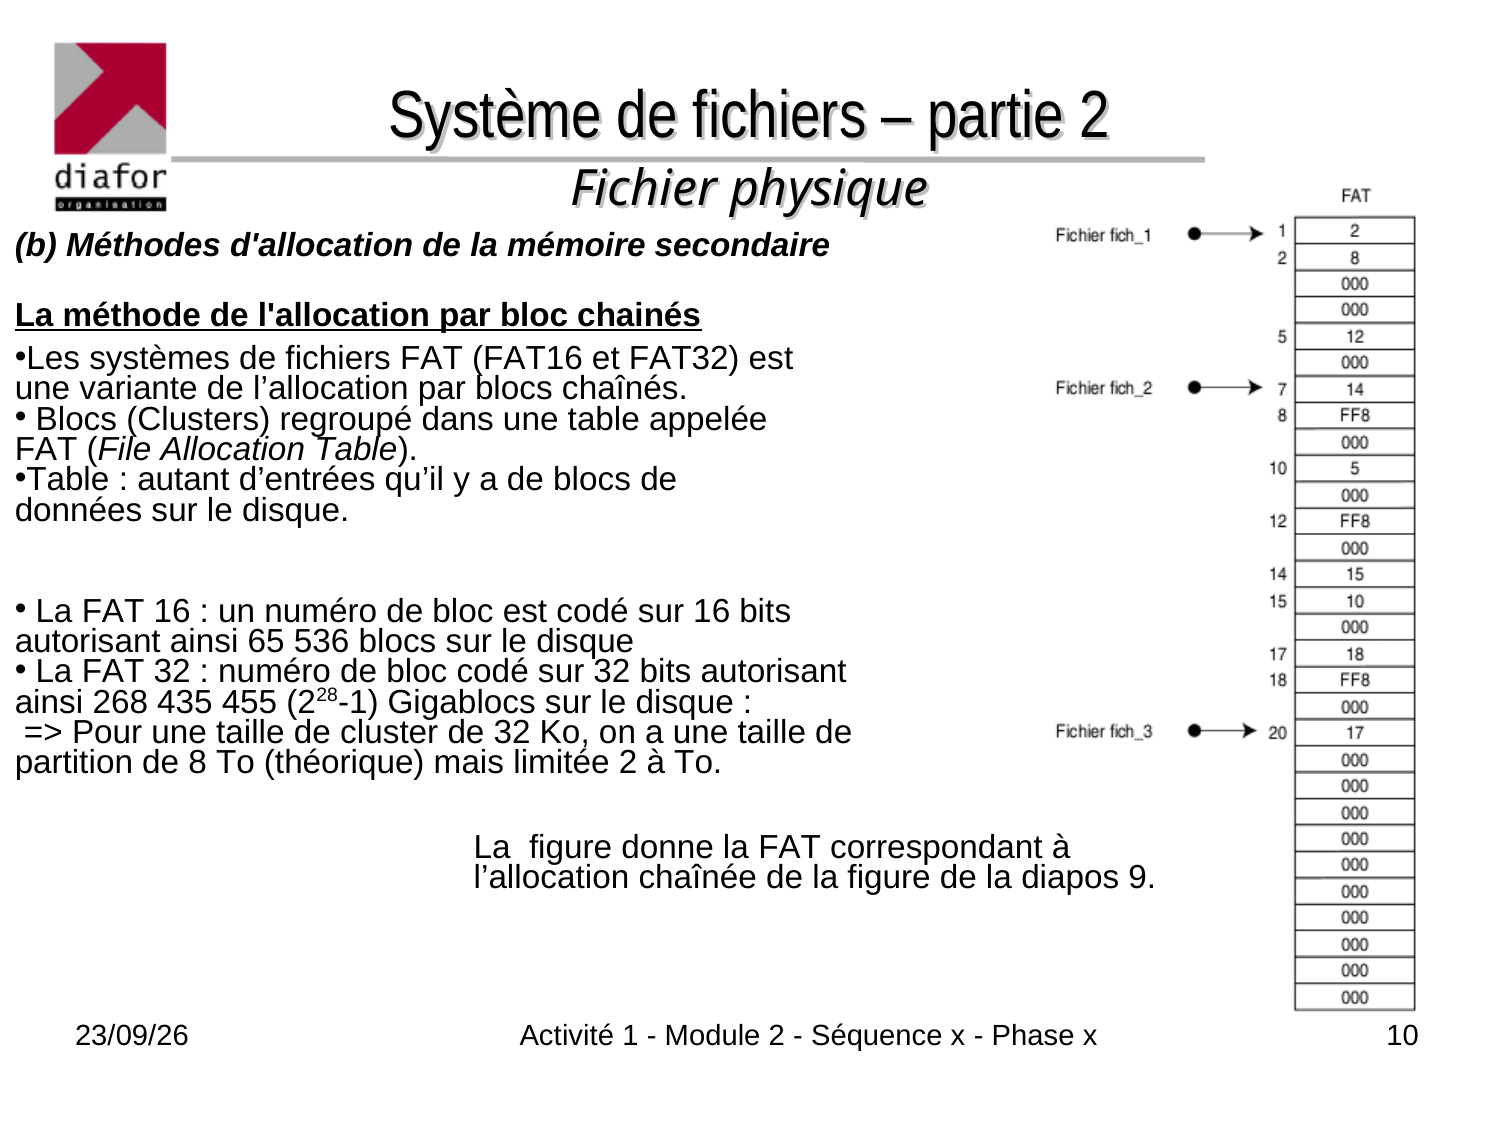

# Système de fichiers – partie 2 Fichier physique
(b) Méthodes d'allocation de la mémoire secondaire
La méthode de l'allocation par bloc chainés
Les systèmes de fichiers FAT (FAT16 et FAT32) est une variante de l’allocation par blocs chaînés.
 Blocs (Clusters) regroupé dans une table appelée FAT (File Allocation Table).
Table : autant d’entrées qu’il y a de blocs de données sur le disque.
 La FAT 16 : un numéro de bloc est codé sur 16 bits autorisant ainsi 65 536 blocs sur le disque
 La FAT 32 : numéro de bloc codé sur 32 bits autorisant ainsi 268 435 455 (228-1) Gigablocs sur le disque :
 => Pour une taille de cluster de 32 Ko, on a une taille de partition de 8 To (théorique) mais limitée 2 à To.
La figure donne la FAT correspondant à l’allocation chaînée de la figure de la diapos 9.
Activité 1 - Module 2 - Séquence x - Phase x
10